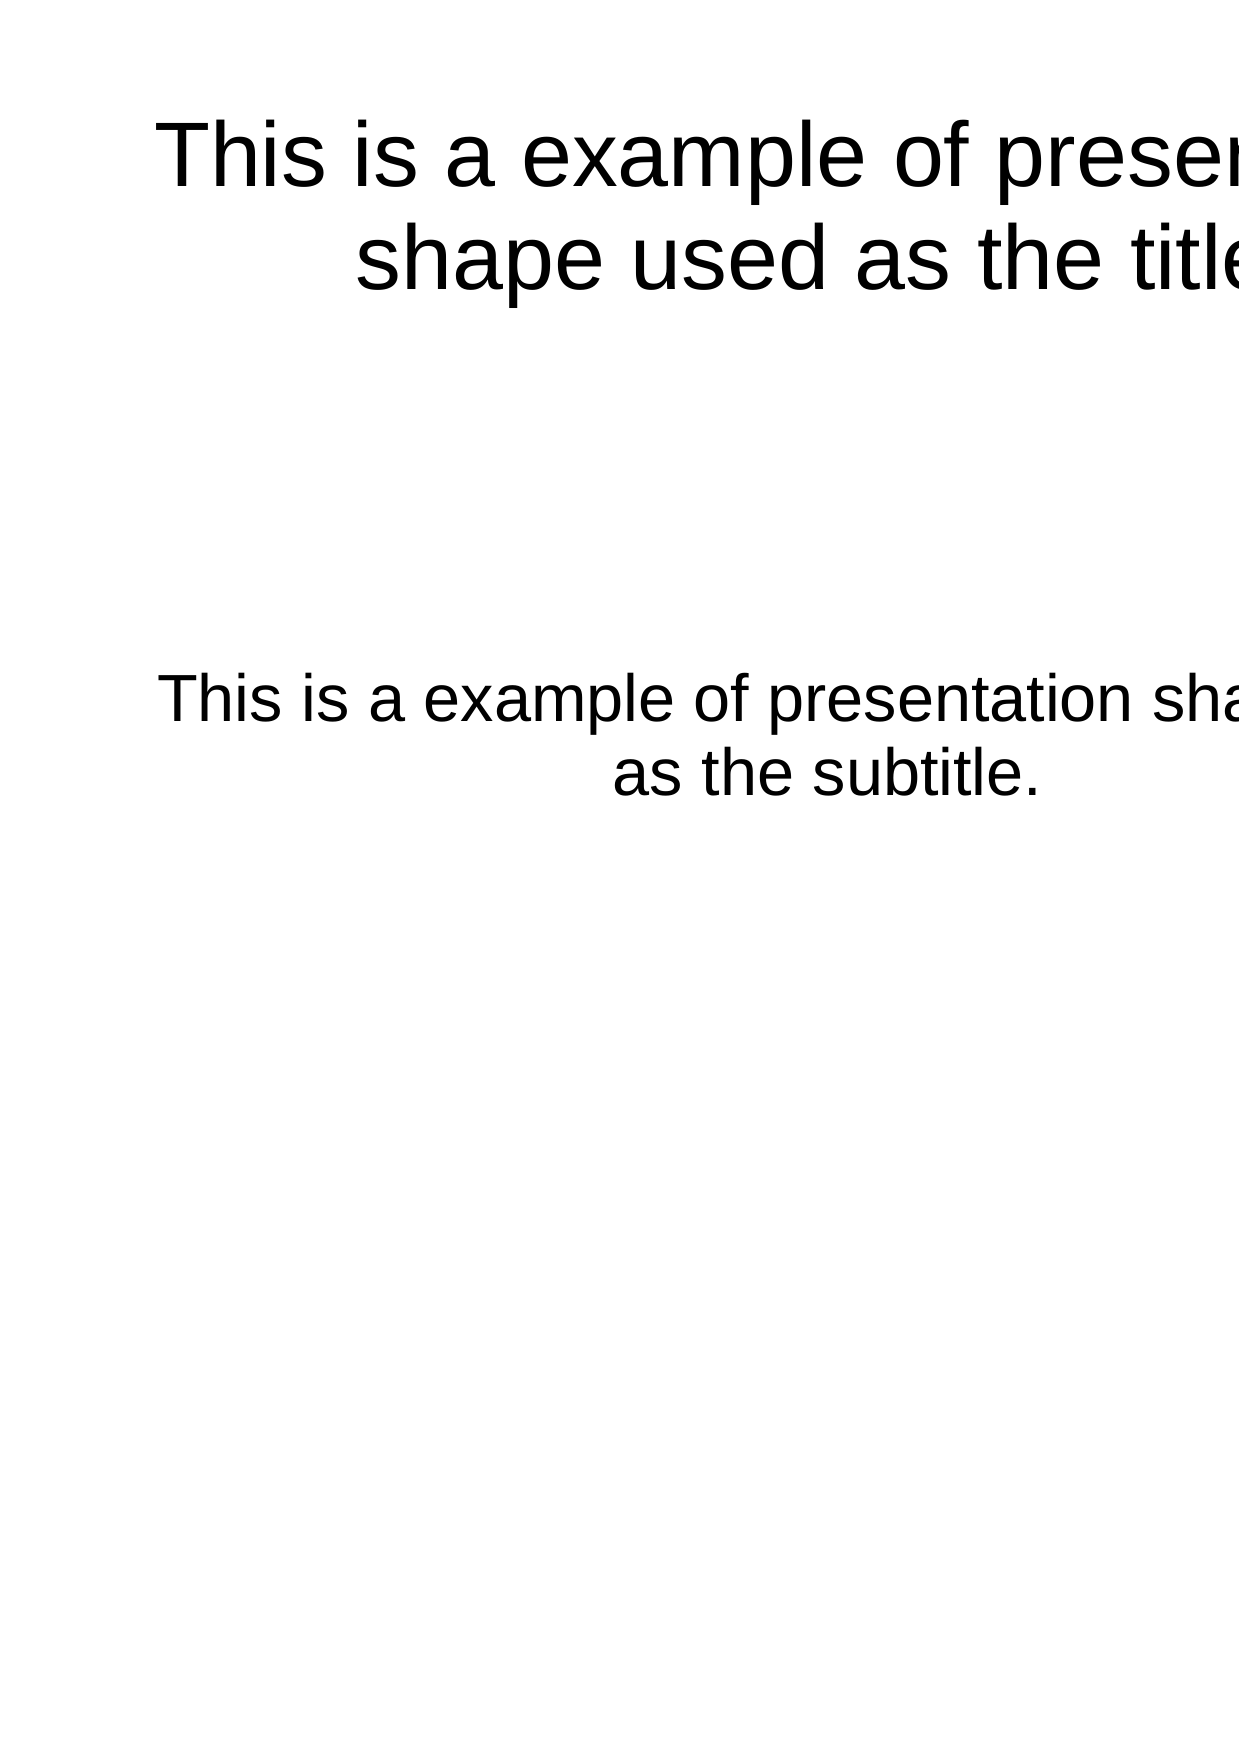

# This is a example of presentation shape used as the title.
This is a example of presentation shape used as the subtitle.